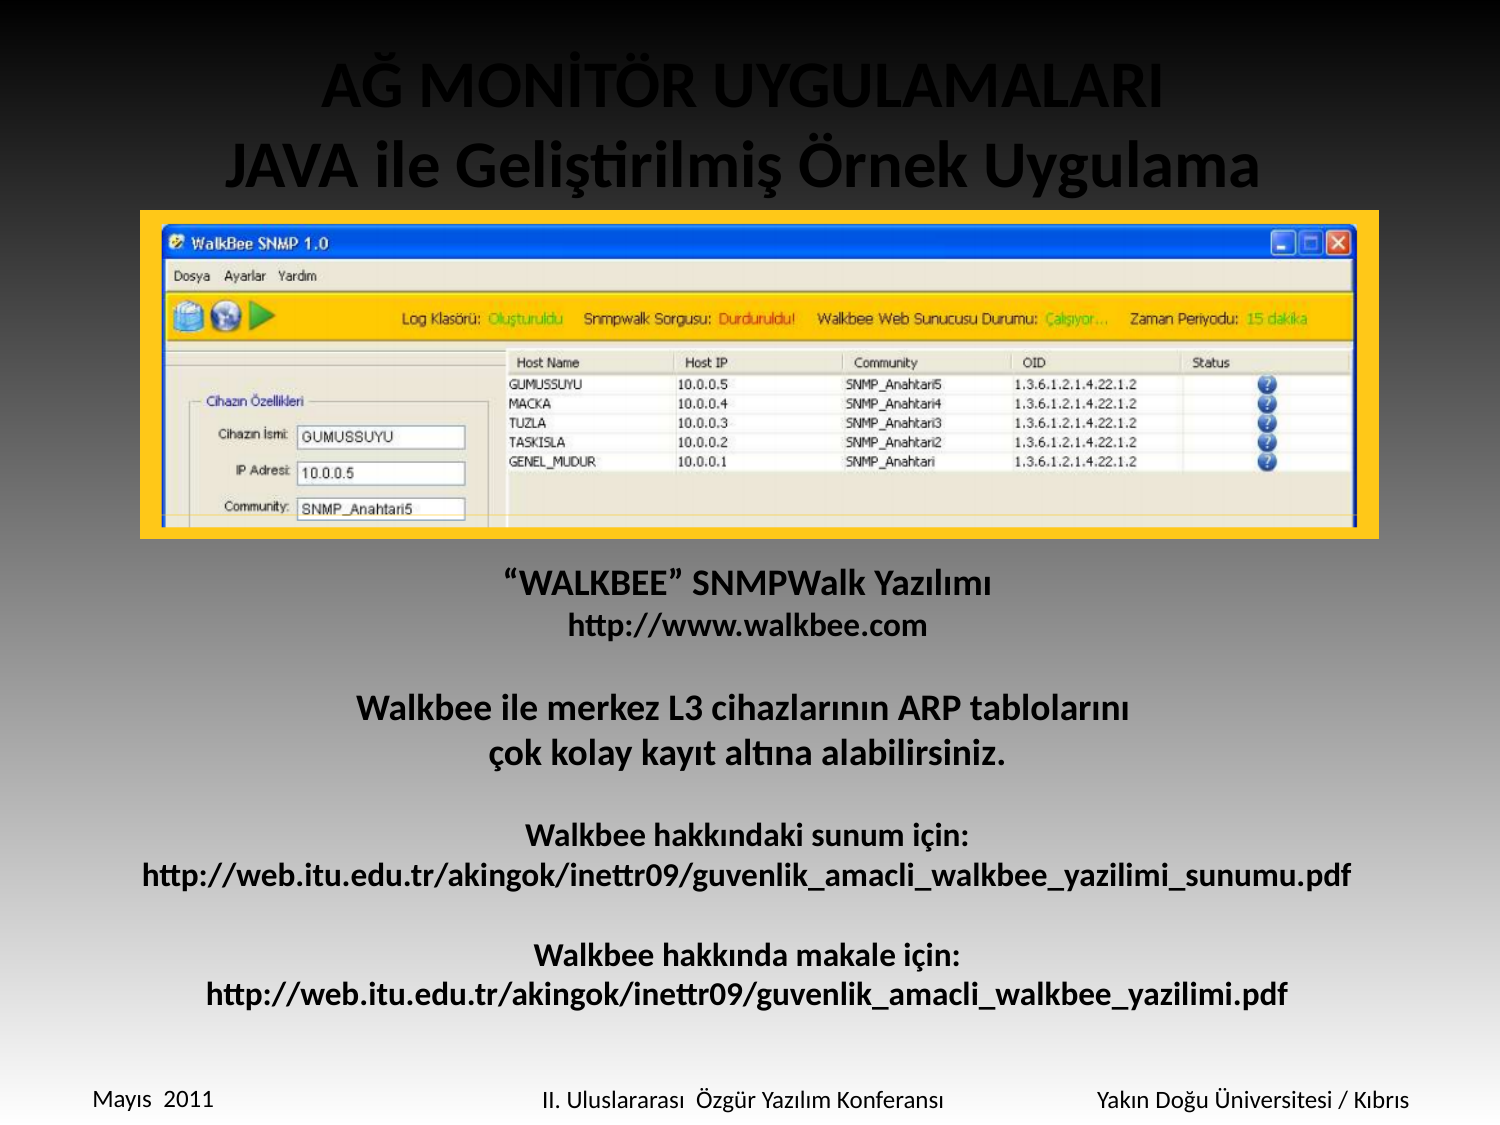

AĞ MONİTÖR UYGULAMALARI
JAVA ile Geliştirilmiş Örnek Uygulama
“WALKBEE” SNMPWalk Yazılımı
http://www.walkbee.com
Walkbee ile merkez L3 cihazlarının ARP tablolarını
çok kolay kayıt altına alabilirsiniz.
Walkbee hakkındaki sunum için:
http://web.itu.edu.tr/akingok/inettr09/guvenlik_amacli_walkbee_yazilimi_sunumu.pdf
Walkbee hakkında makale için:
http://web.itu.edu.tr/akingok/inettr09/guvenlik_amacli_walkbee_yazilimi.pdf